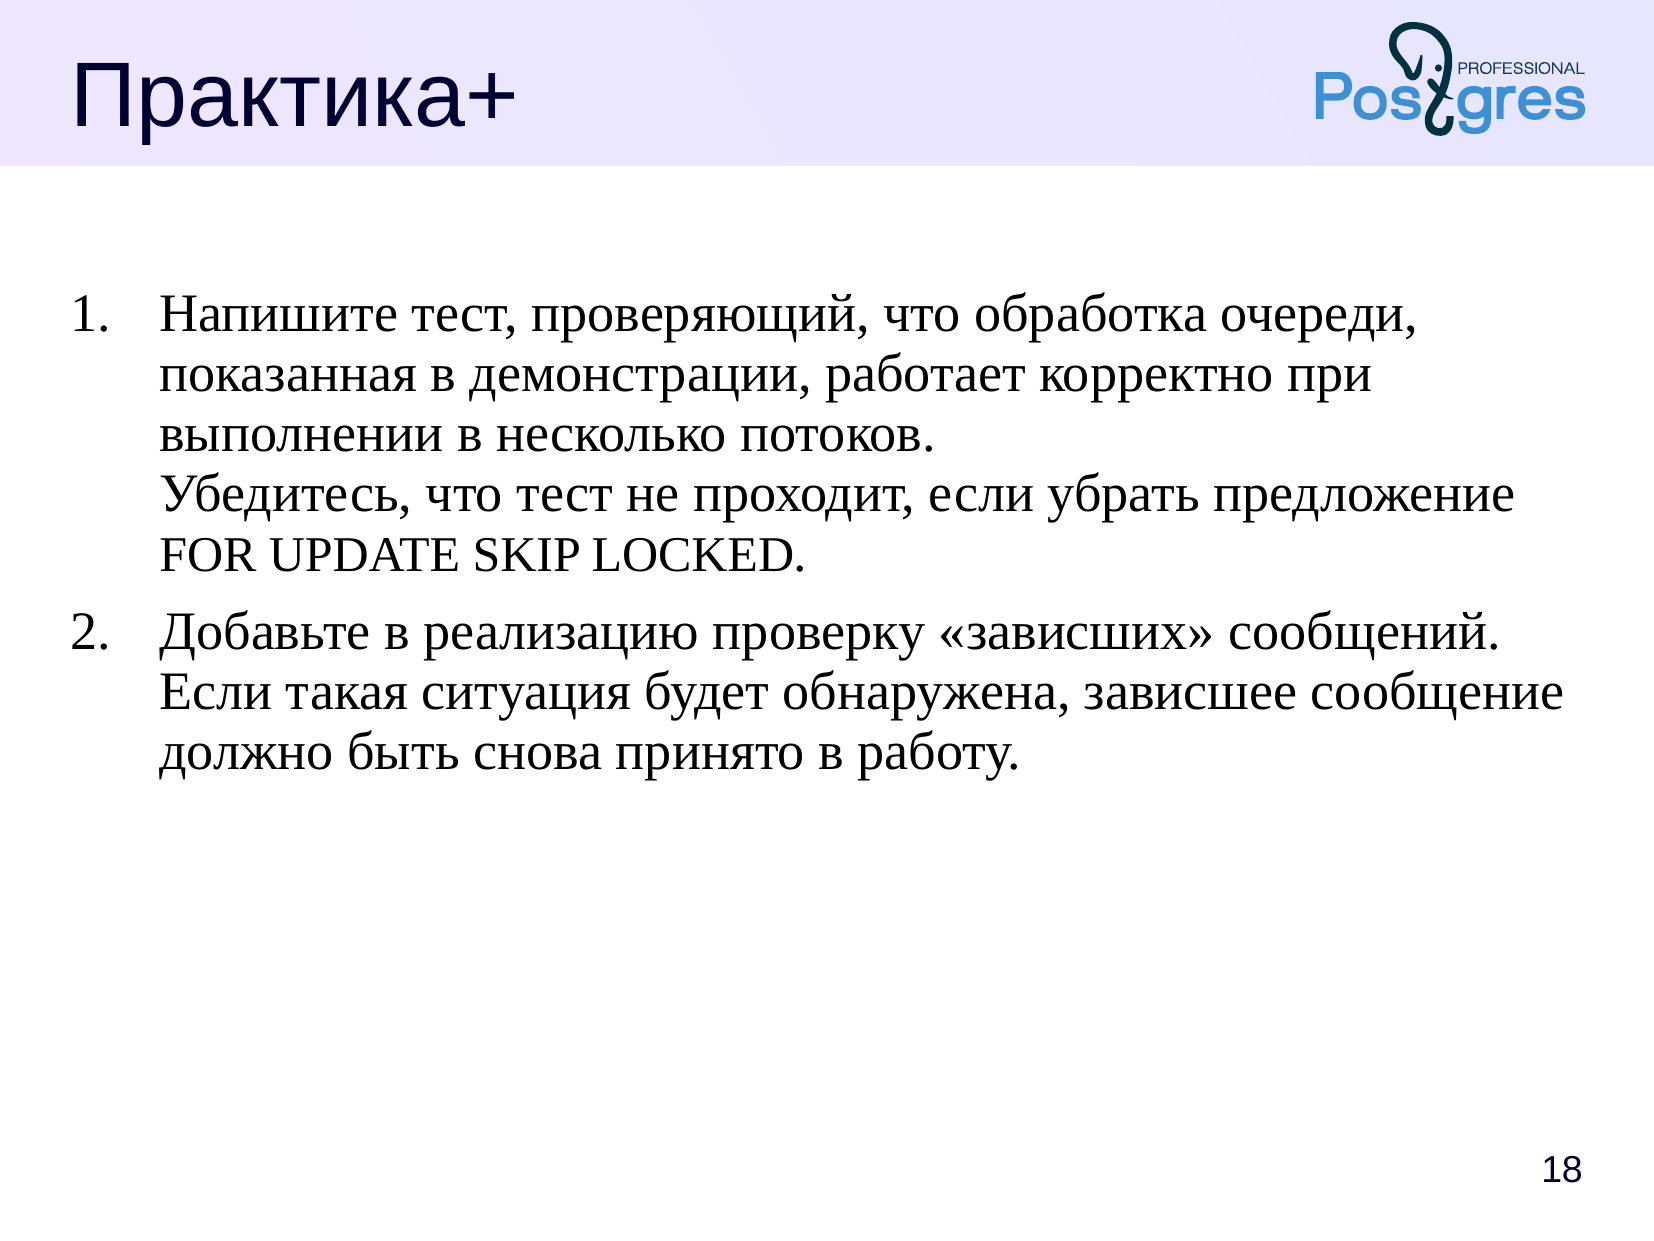

# Практика+
Напишите тест, проверяющий, что обработка очереди, показанная в демонстрации, работает корректно при выполнении в несколько потоков.
Убедитесь, что тест не проходит, если убрать предложение FOR UPDATE SKIP LOCKED.
Добавьте в реализацию проверку «зависших» сообщений. Если такая ситуация будет обнаружена, зависшее сообщение должно быть снова принято в работу.